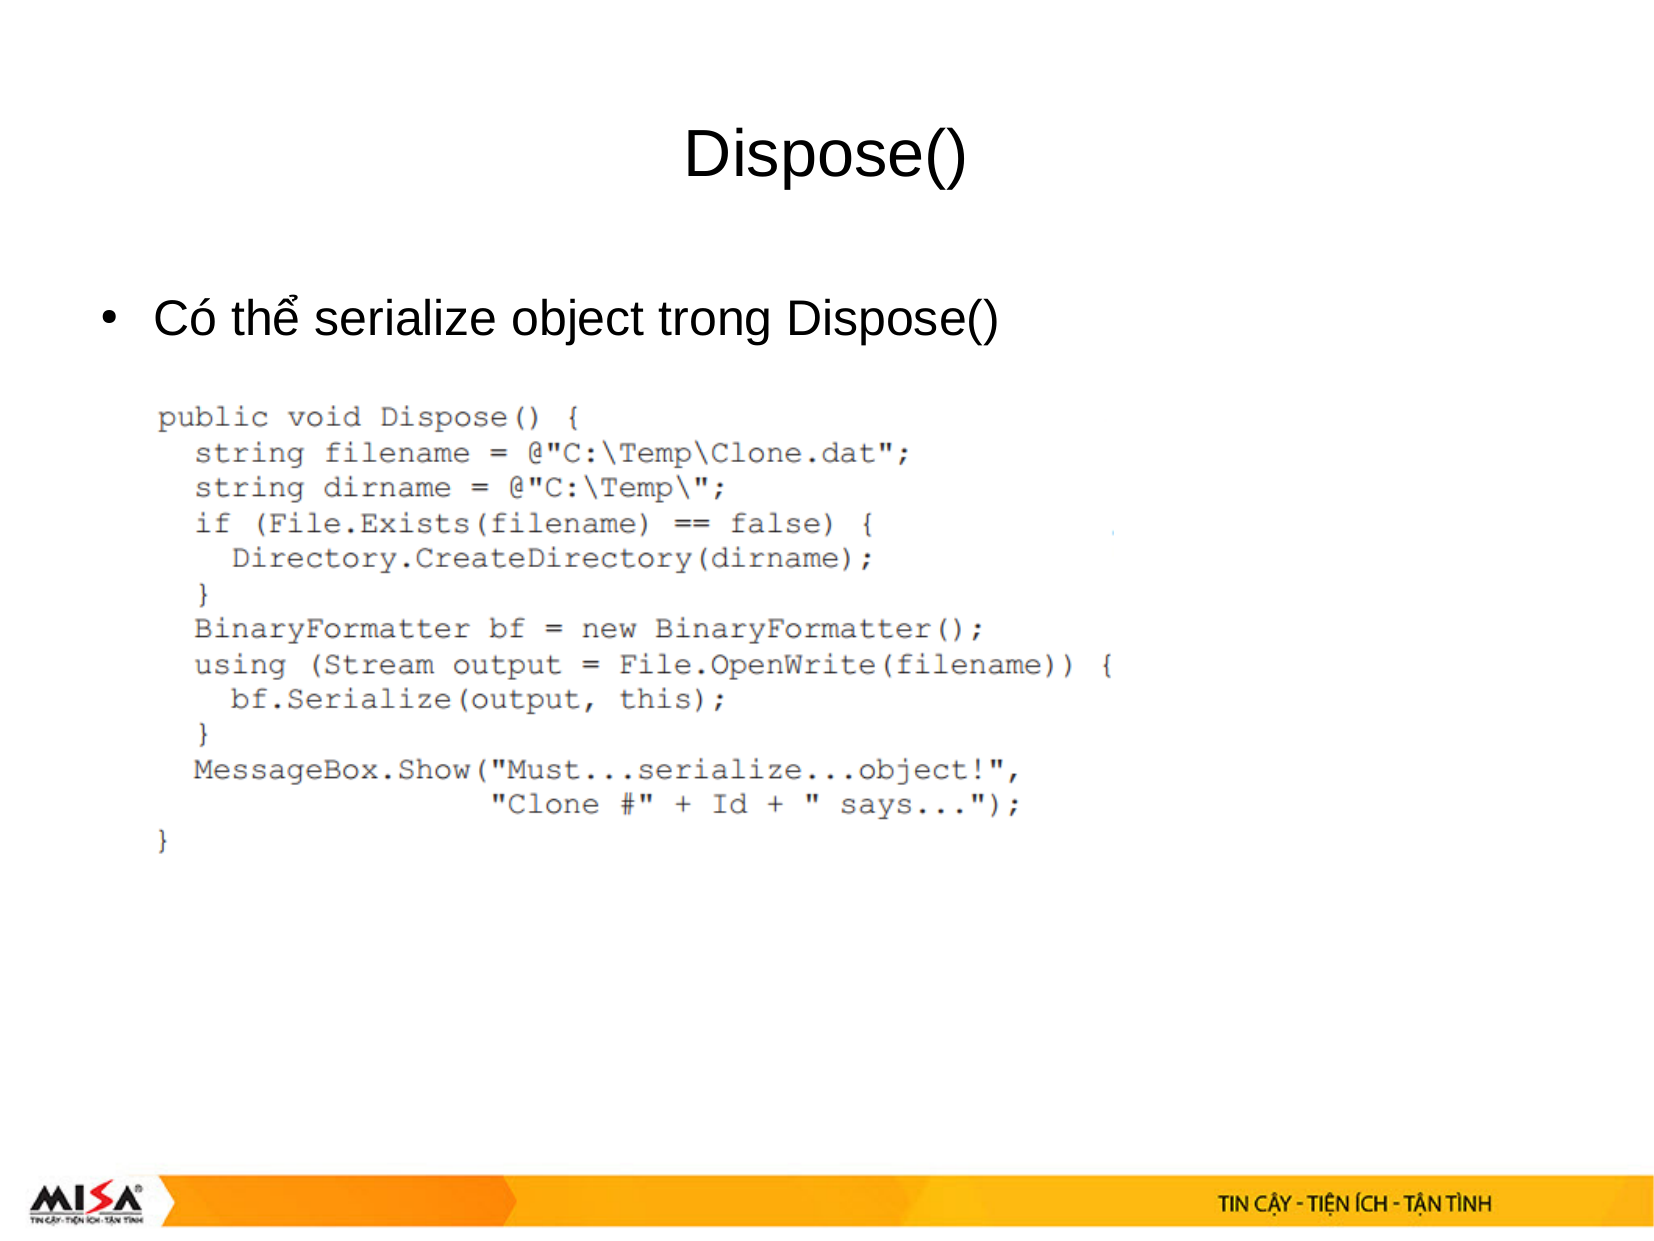

# Dispose()
Có thể serialize object trong Dispose()